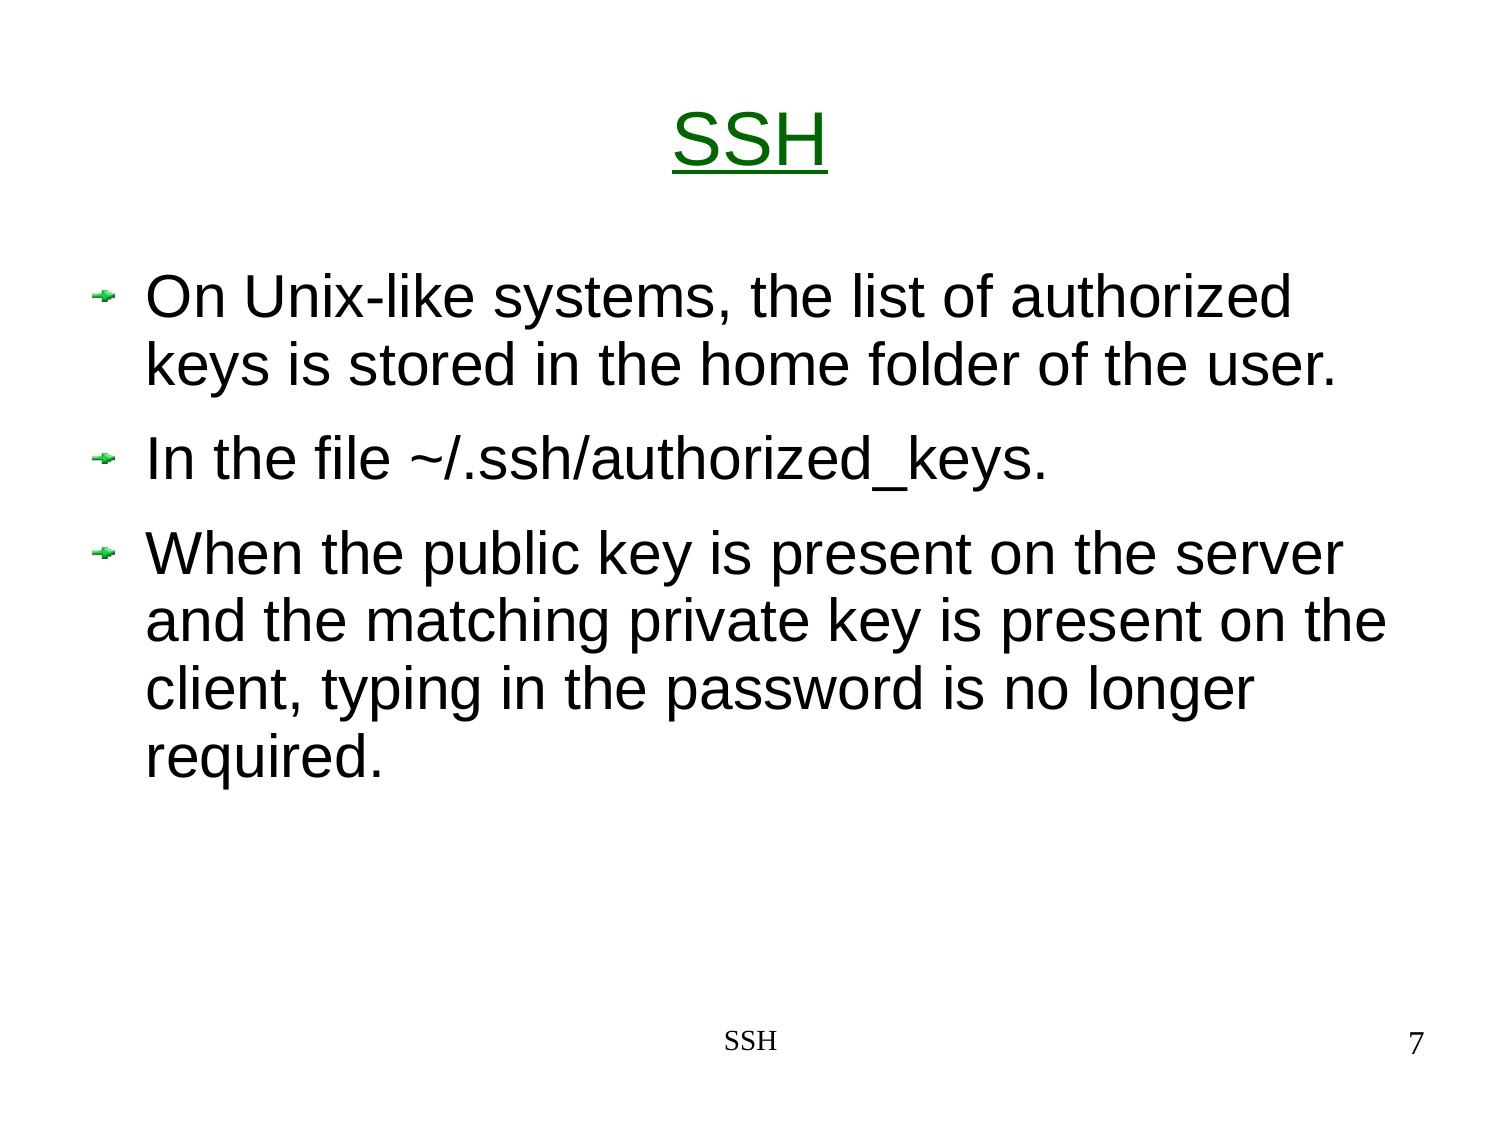

# SSH
On Unix-like systems, the list of authorized keys is stored in the home folder of the user.
In the file ~/.ssh/authorized_keys.
When the public key is present on the server and the matching private key is present on the client, typing in the password is no longer required.
SSH
7